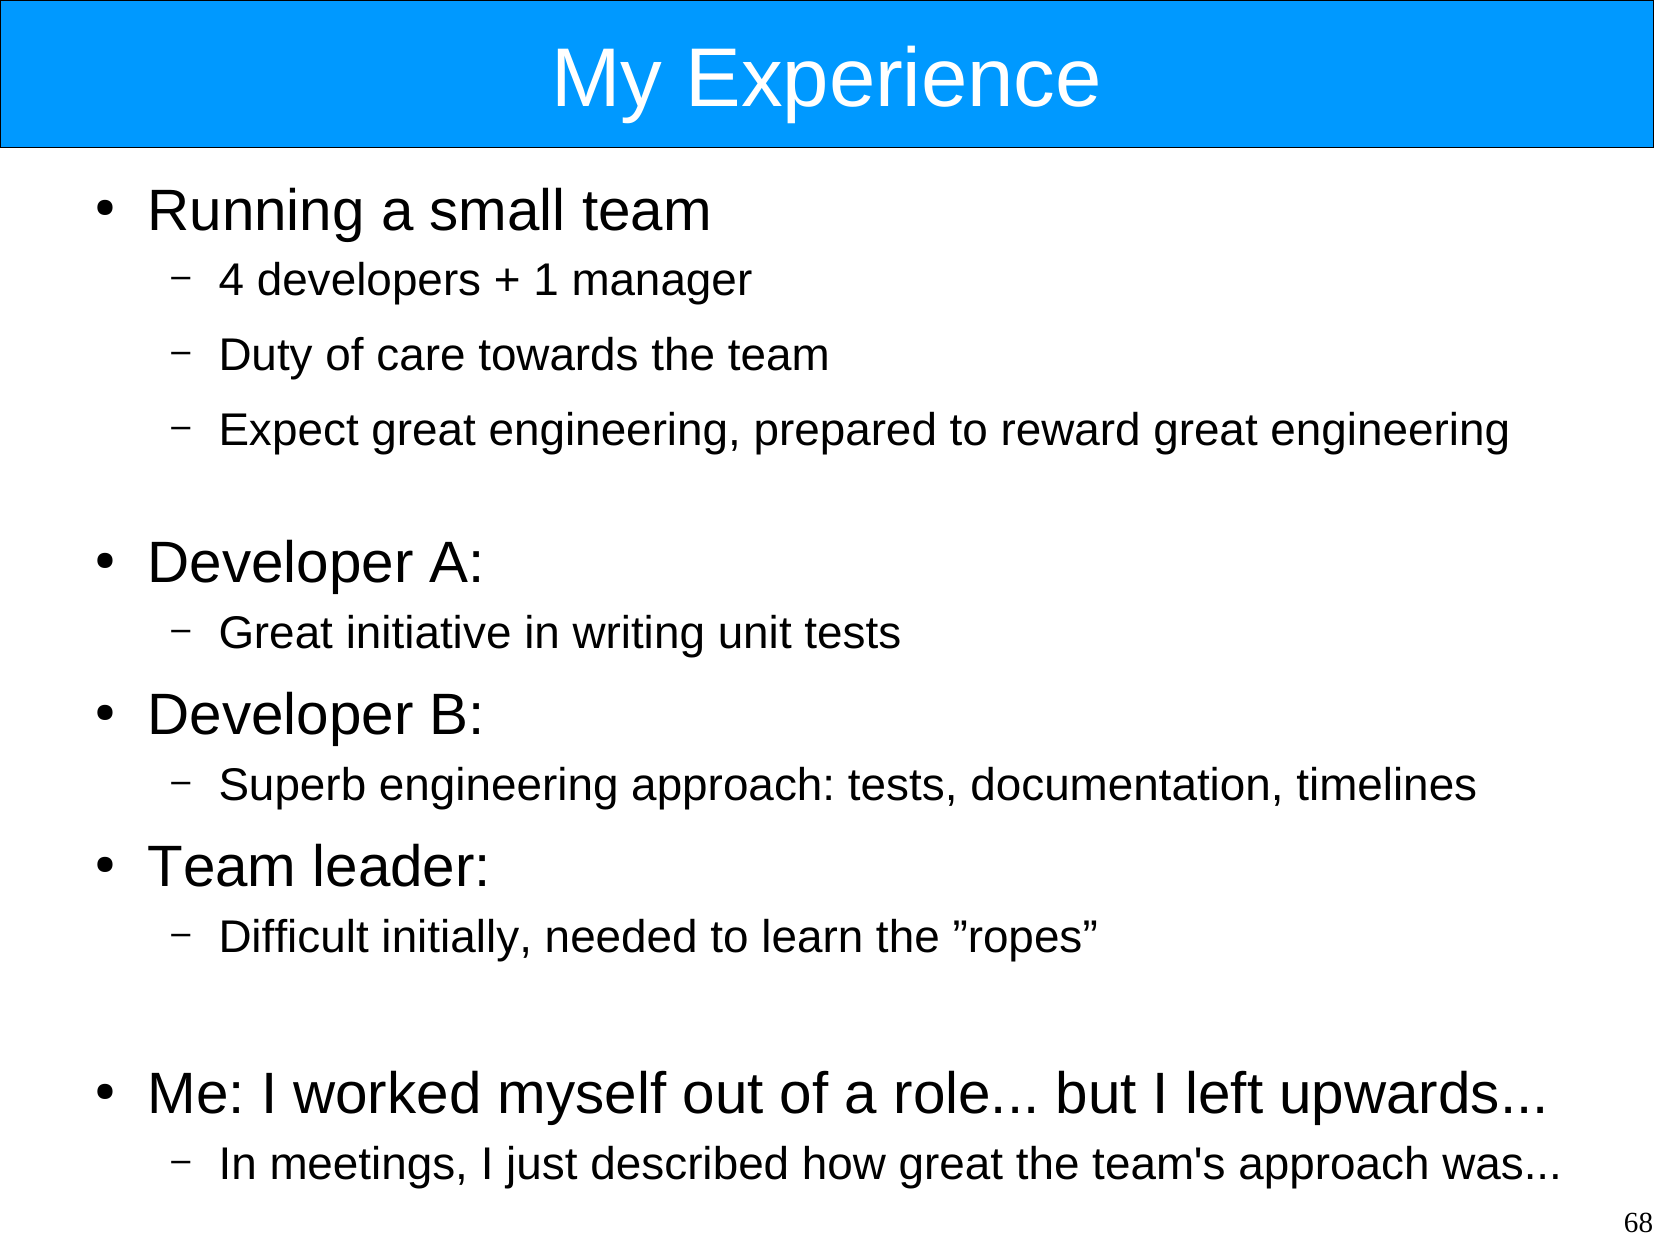

# My Experience
Running a small team
4 developers + 1 manager
Duty of care towards the team
Expect great engineering, prepared to reward great engineering
Developer A:
Great initiative in writing unit tests
Developer B:
Superb engineering approach: tests, documentation, timelines
Team leader:
Difficult initially, needed to learn the ”ropes”
Me: I worked myself out of a role... but I left upwards...
In meetings, I just described how great the team's approach was...
68